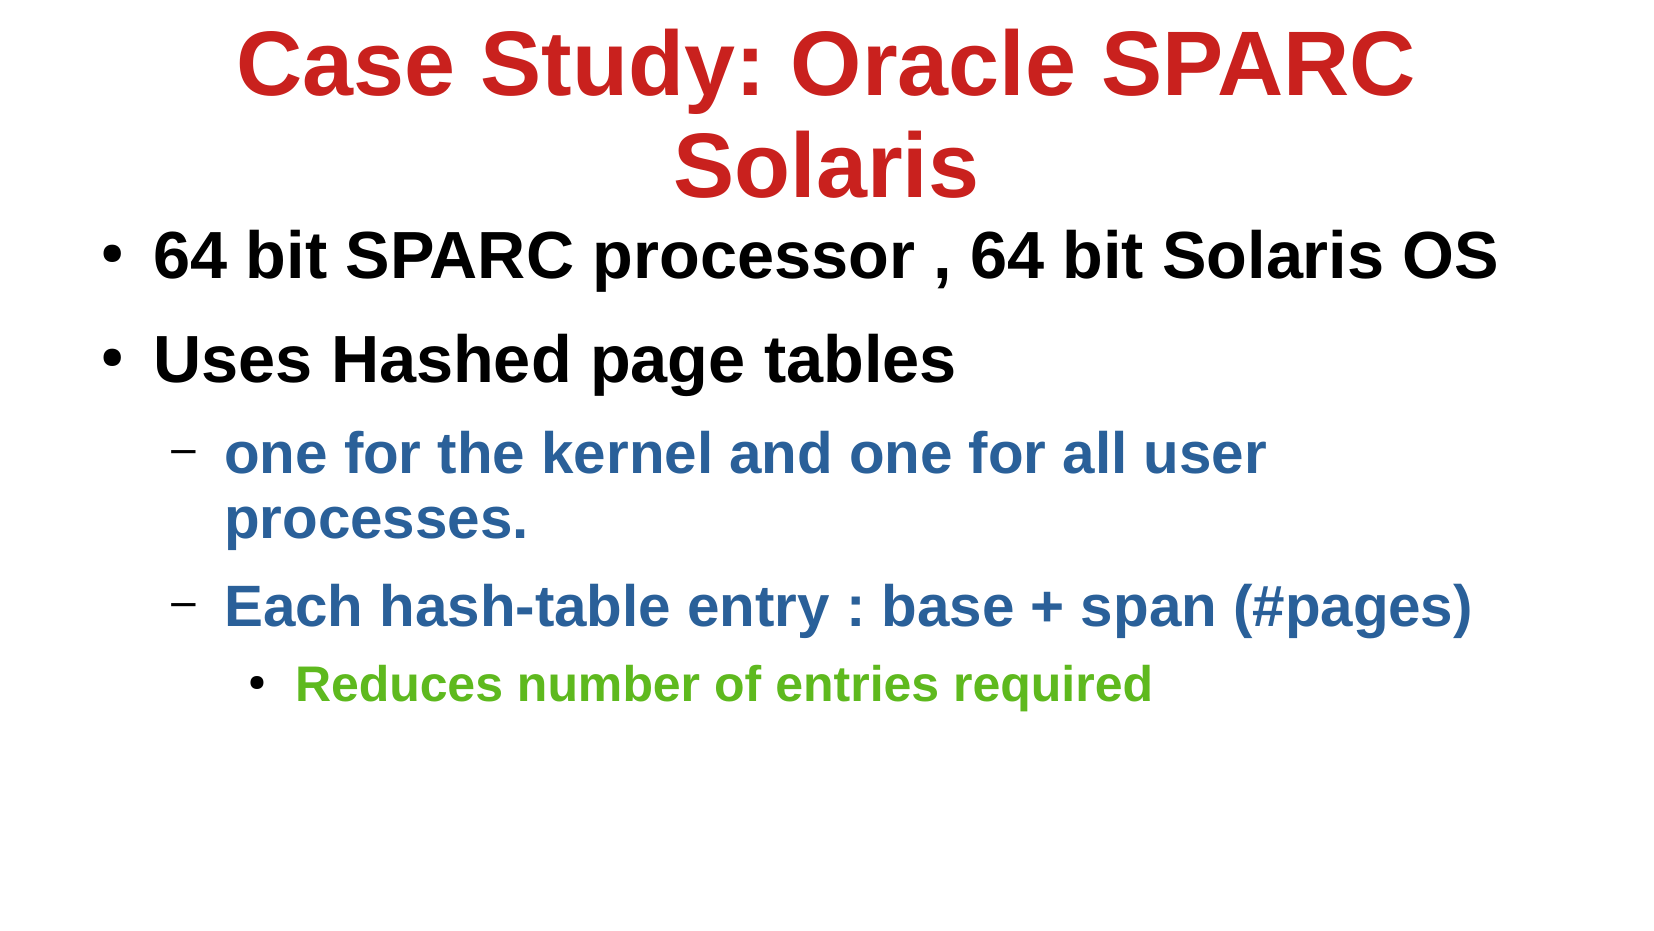

# Case Study: Oracle SPARC Solaris
64 bit SPARC processor , 64 bit Solaris OS
Uses Hashed page tables
one for the kernel and one for all user processes.
Each hash-table entry : base + span (#pages)
Reduces number of entries required